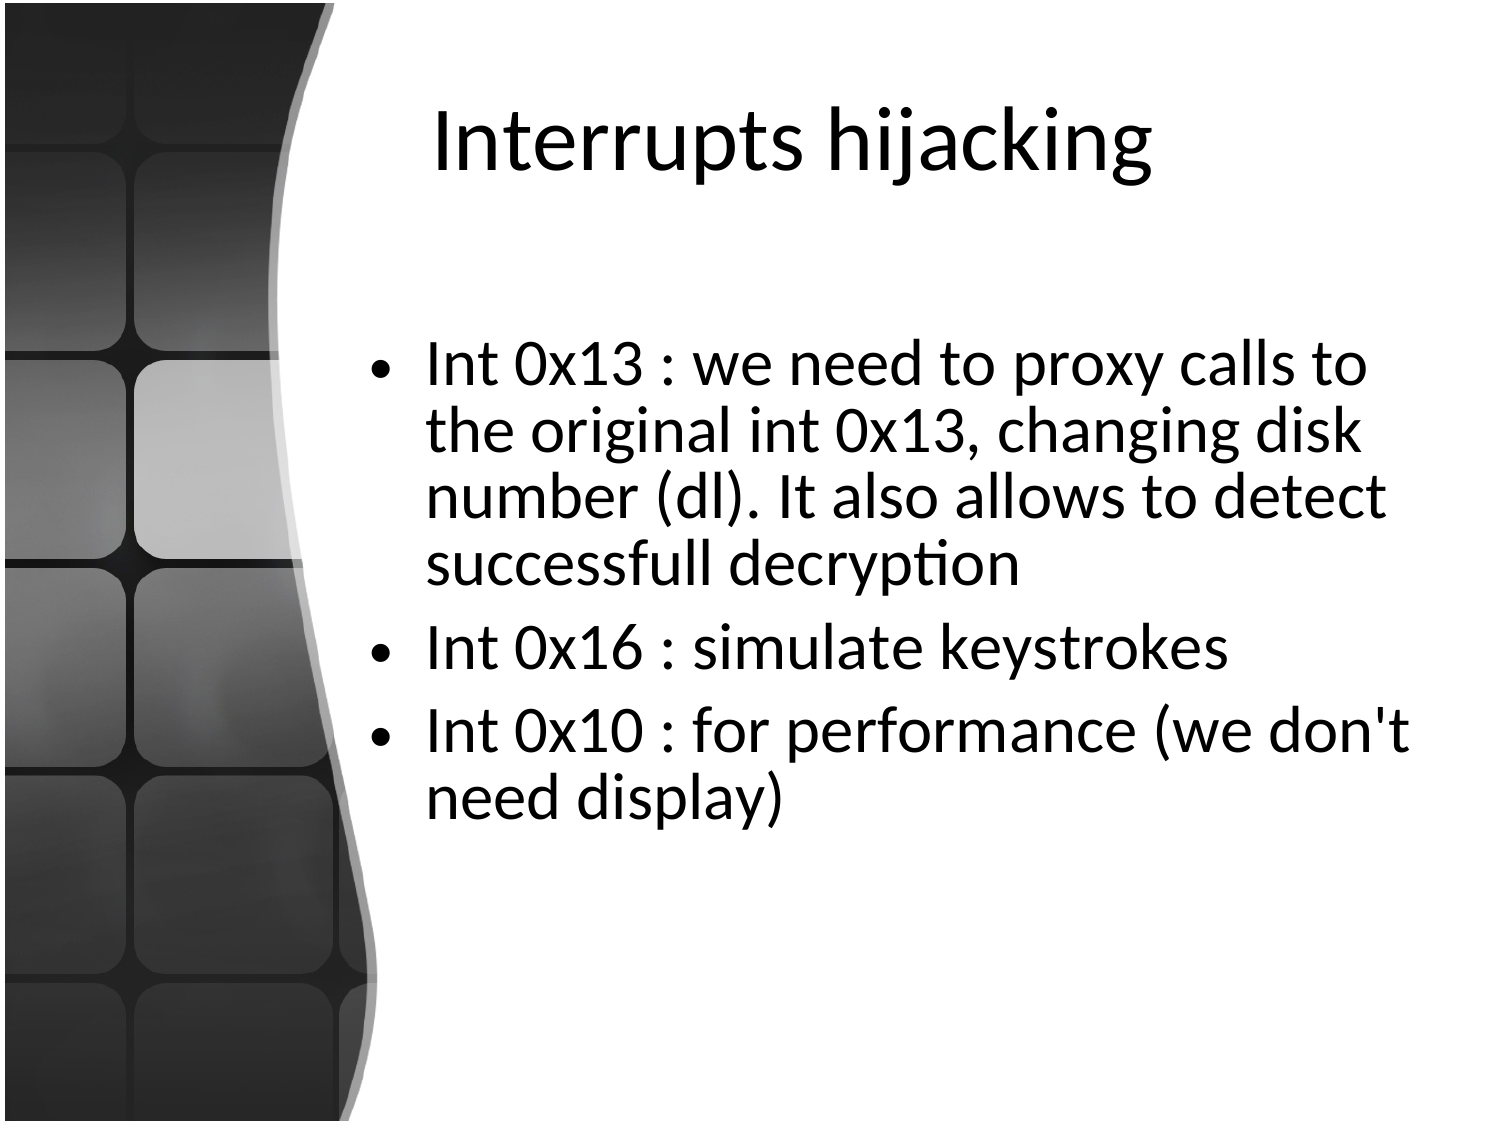

# Interrupts hijacking
Int 0x13 : we need to proxy calls to the original int 0x13, changing disk number (dl). It also allows to detect successfull decryption
Int 0x16 : simulate keystrokes
Int 0x10 : for performance (we don't need display)